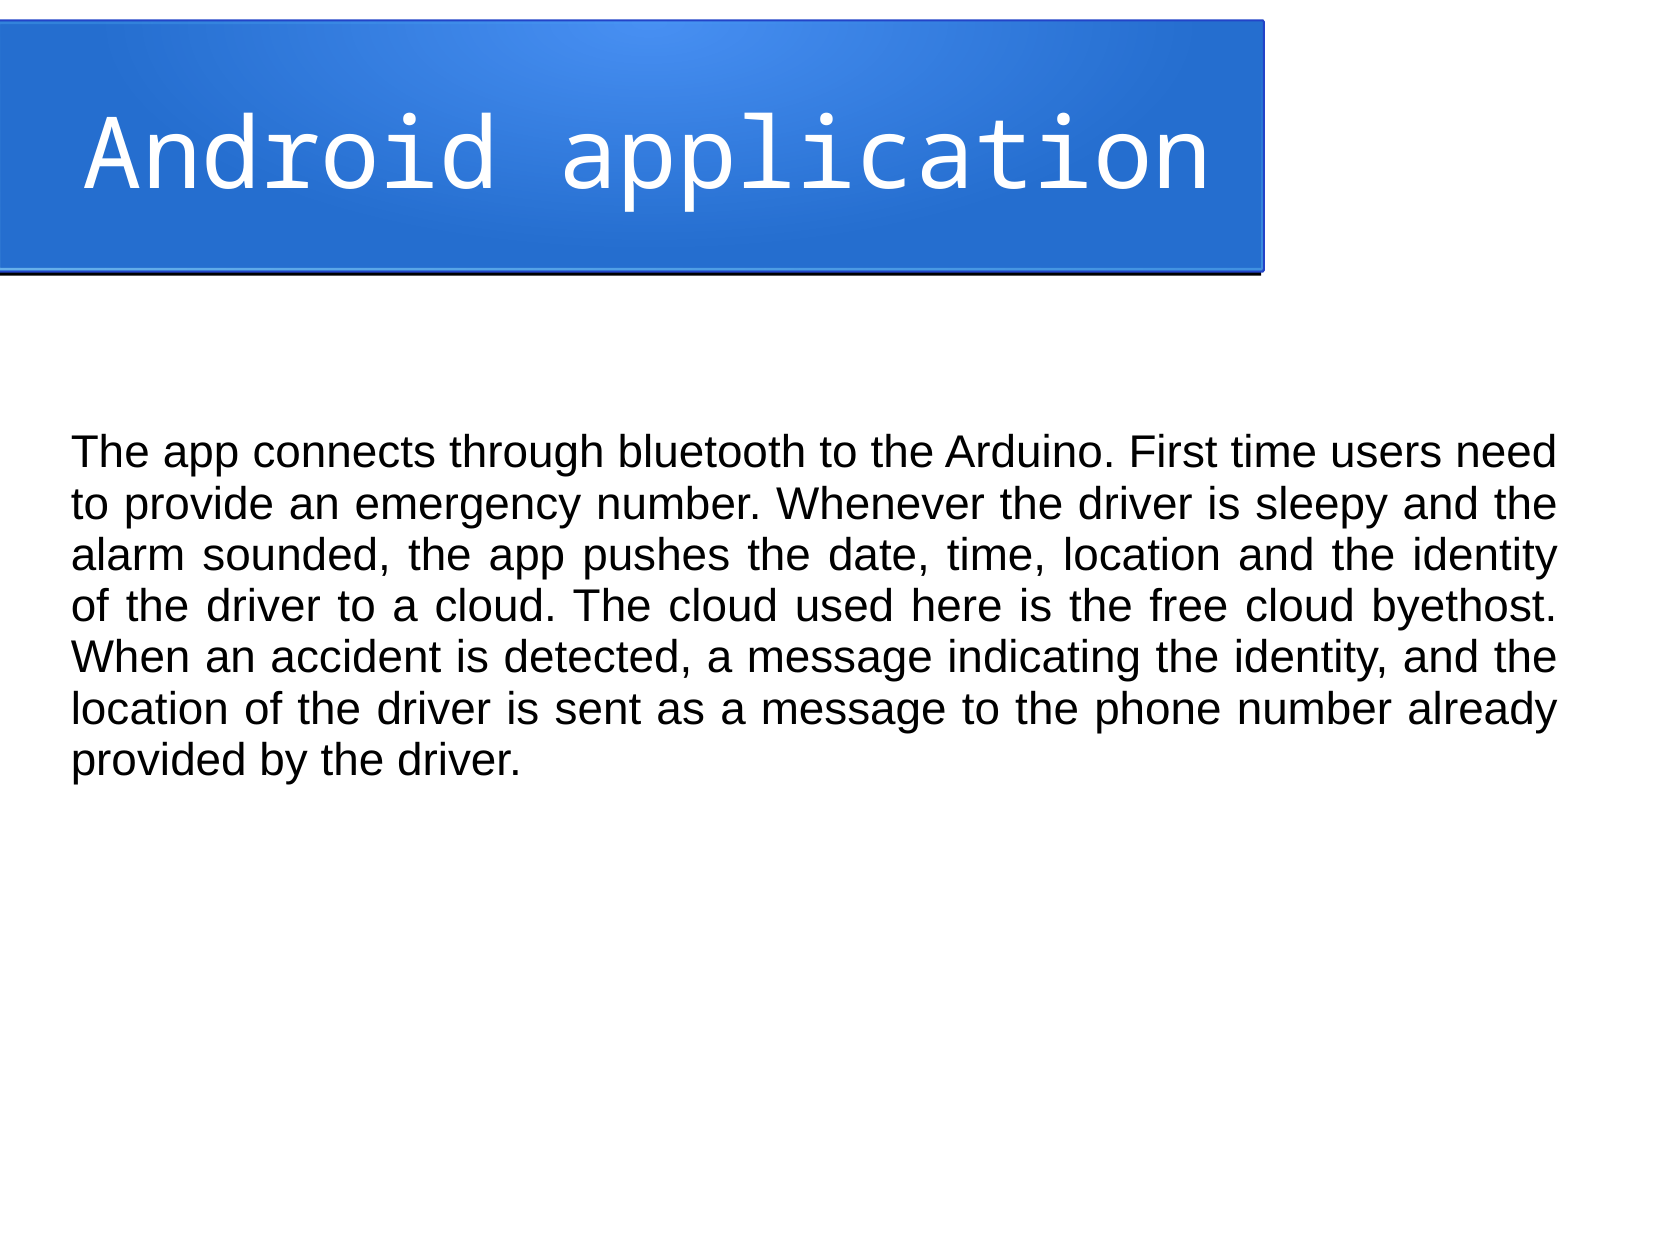

# Android application
The app connects through bluetooth to the Arduino. First time users need to provide an emergency number. Whenever the driver is sleepy and the alarm sounded, the app pushes the date, time, location and the identity of the driver to a cloud. The cloud used here is the free cloud byethost. When an accident is detected, a message indicating the identity, and the location of the driver is sent as a message to the phone number already provided by the driver.